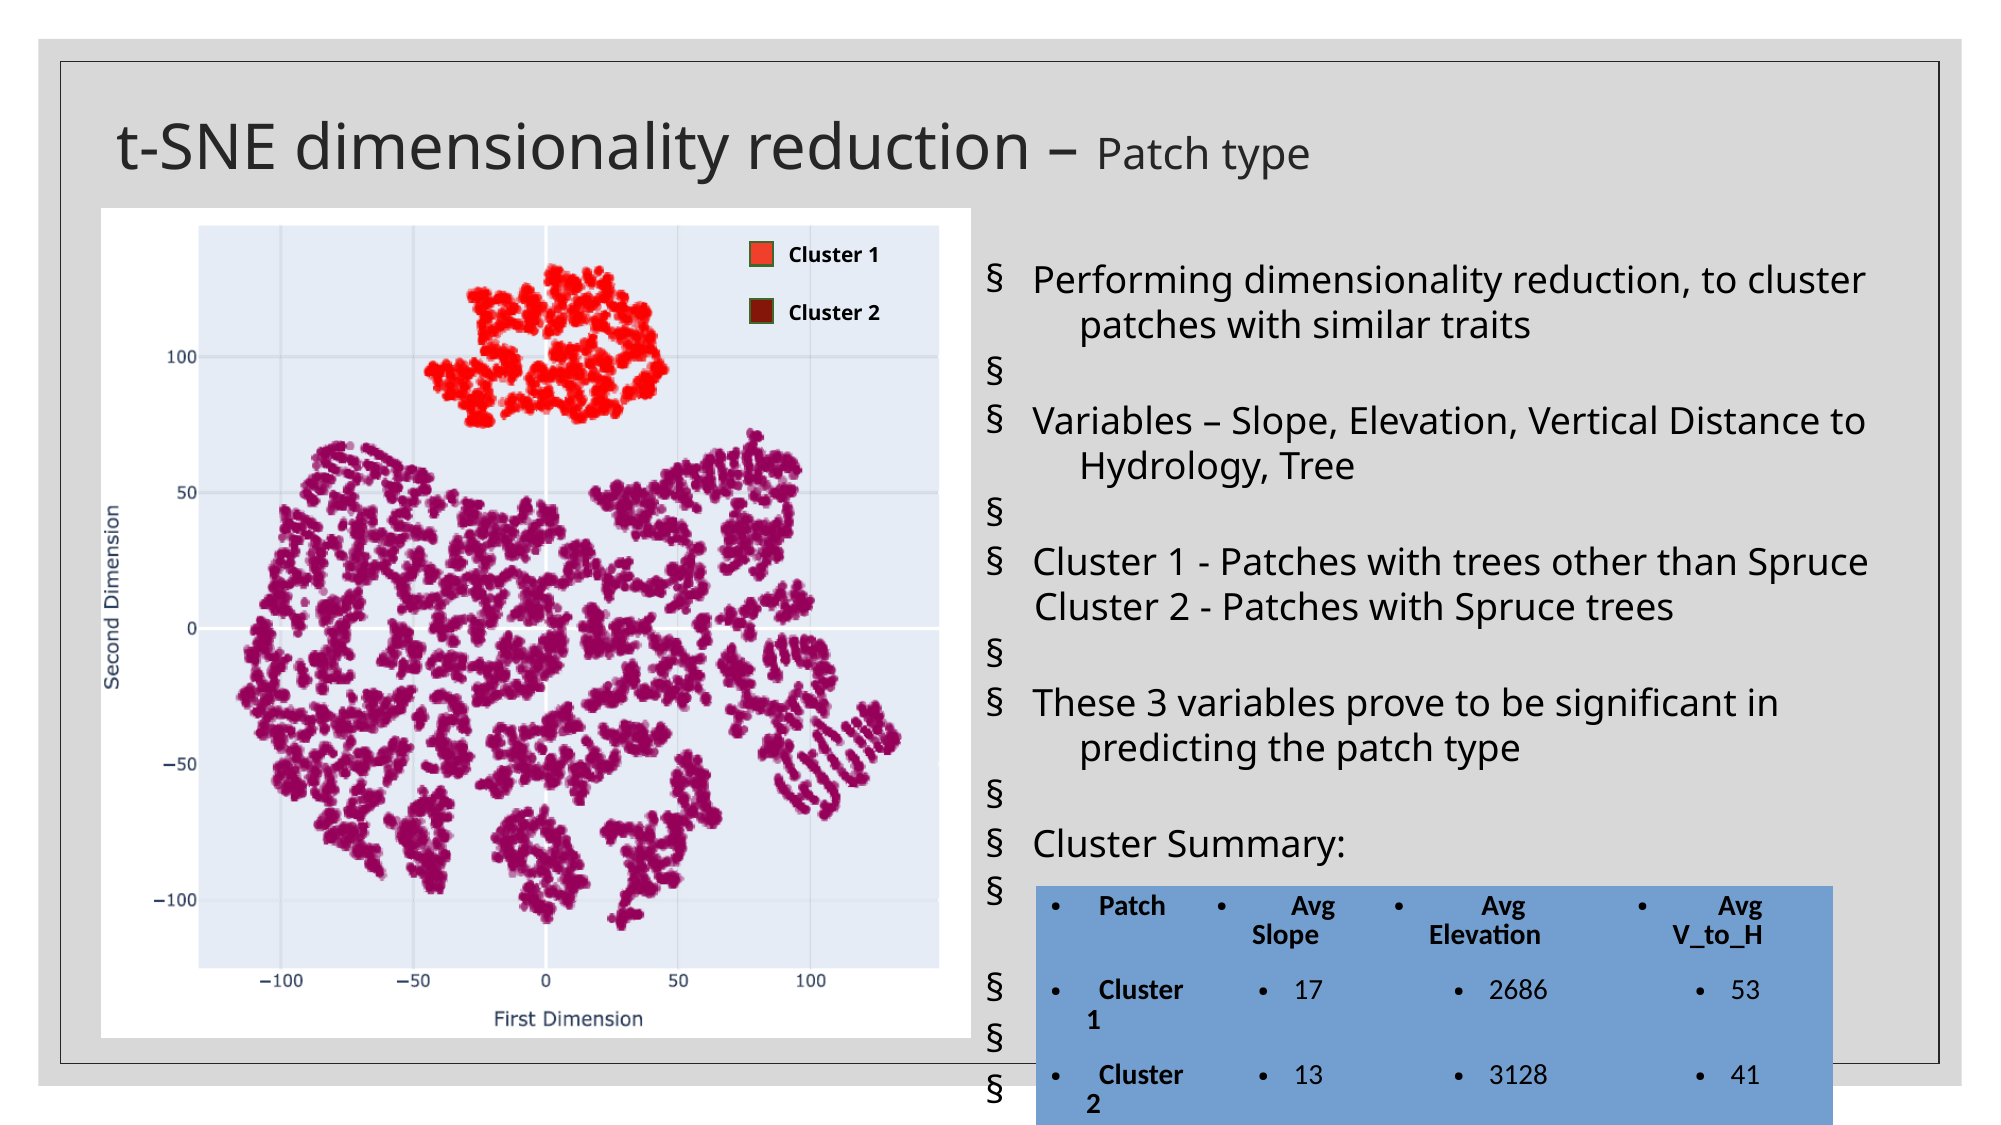

# t-SNE dimensionality reduction – Patch type
Cluster 1
Performing dimensionality reduction, to cluster patches with similar traits
Variables – Slope, Elevation, Vertical Distance to Hydrology, Tree
Cluster 1 - Patches with trees other than Spruce
 Cluster 2 - Patches with Spruce trees
These 3 variables prove to be significant in predicting the patch type
Cluster Summary:
Cluster 2
| Patch | Avg Slope | Avg Elevation | Avg V\_to\_H |
| --- | --- | --- | --- |
| Cluster 1 | 17 | 2686 | 53 |
| Cluster 2 | 13 | 3128 | 41 |